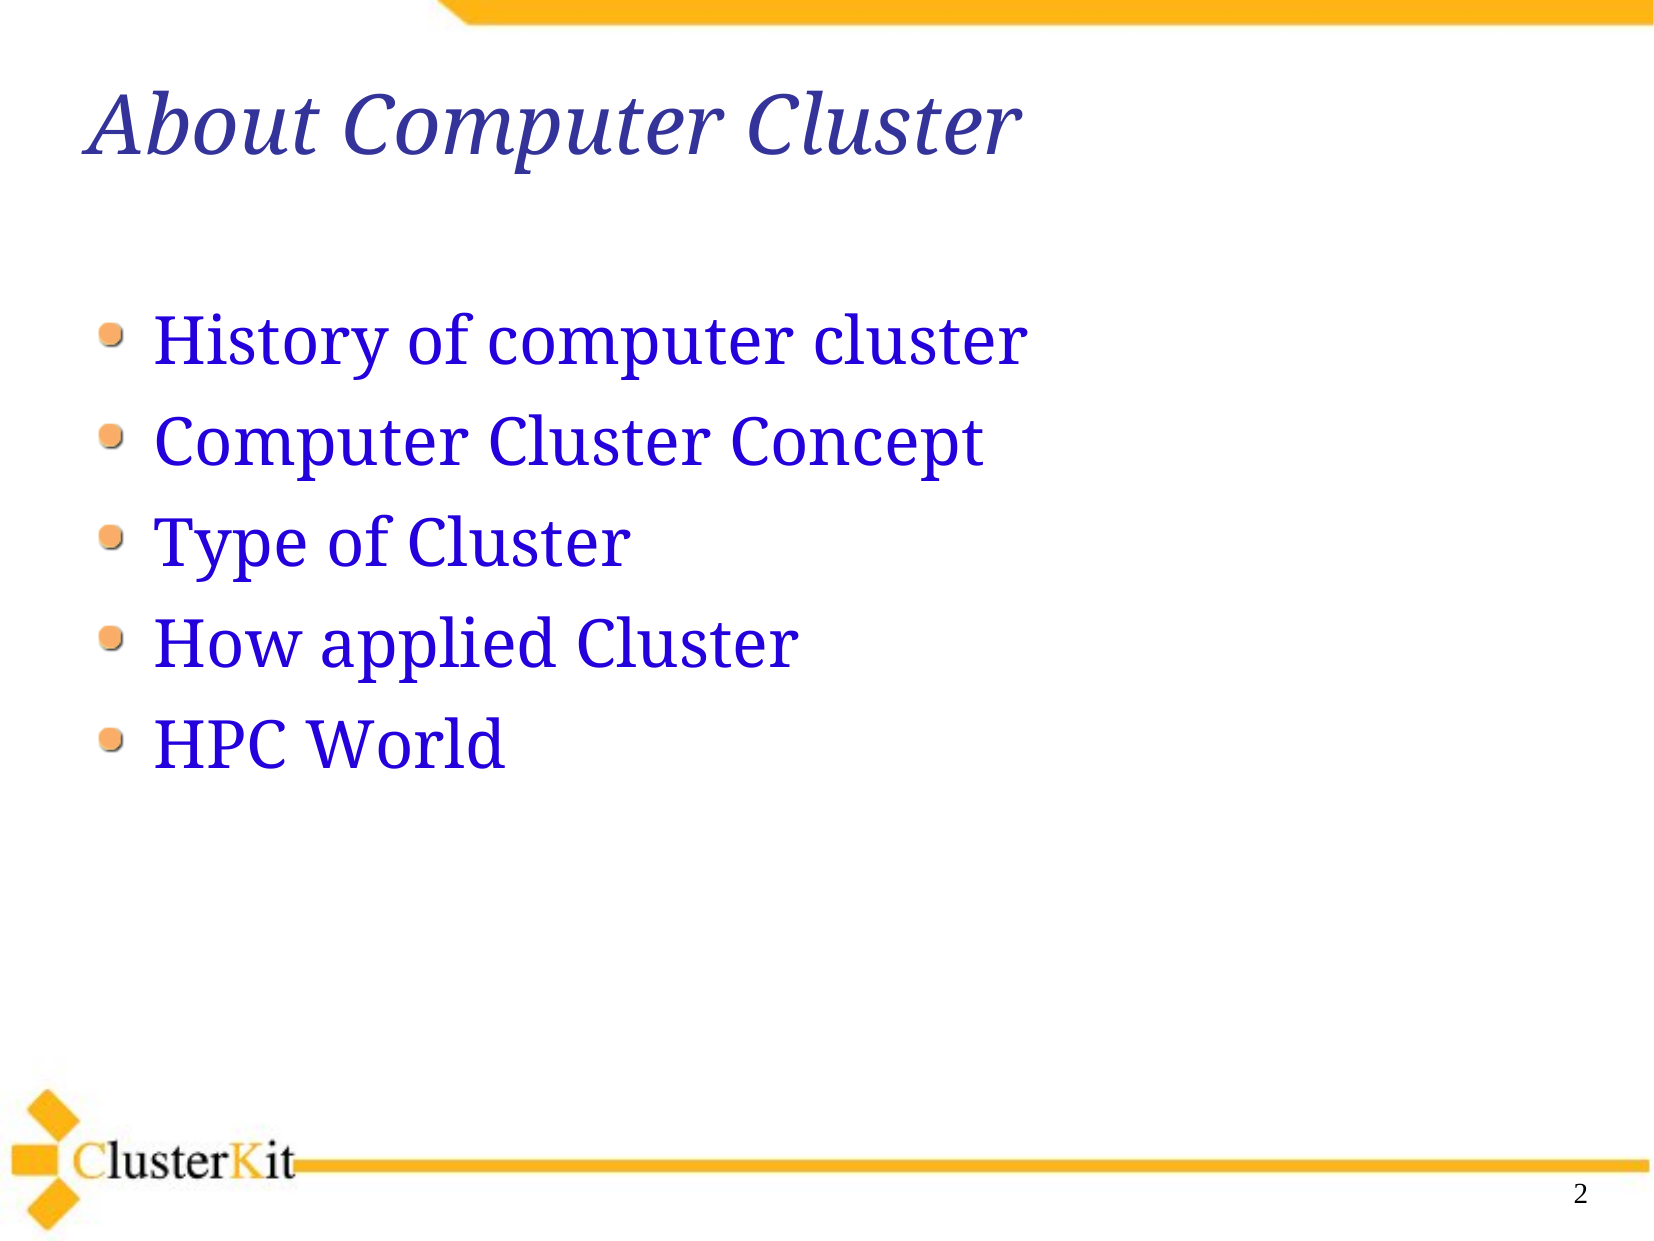

About Computer Cluster
# History of computer cluster
Computer Cluster Concept
Type of Cluster
How applied Cluster
HPC World
2